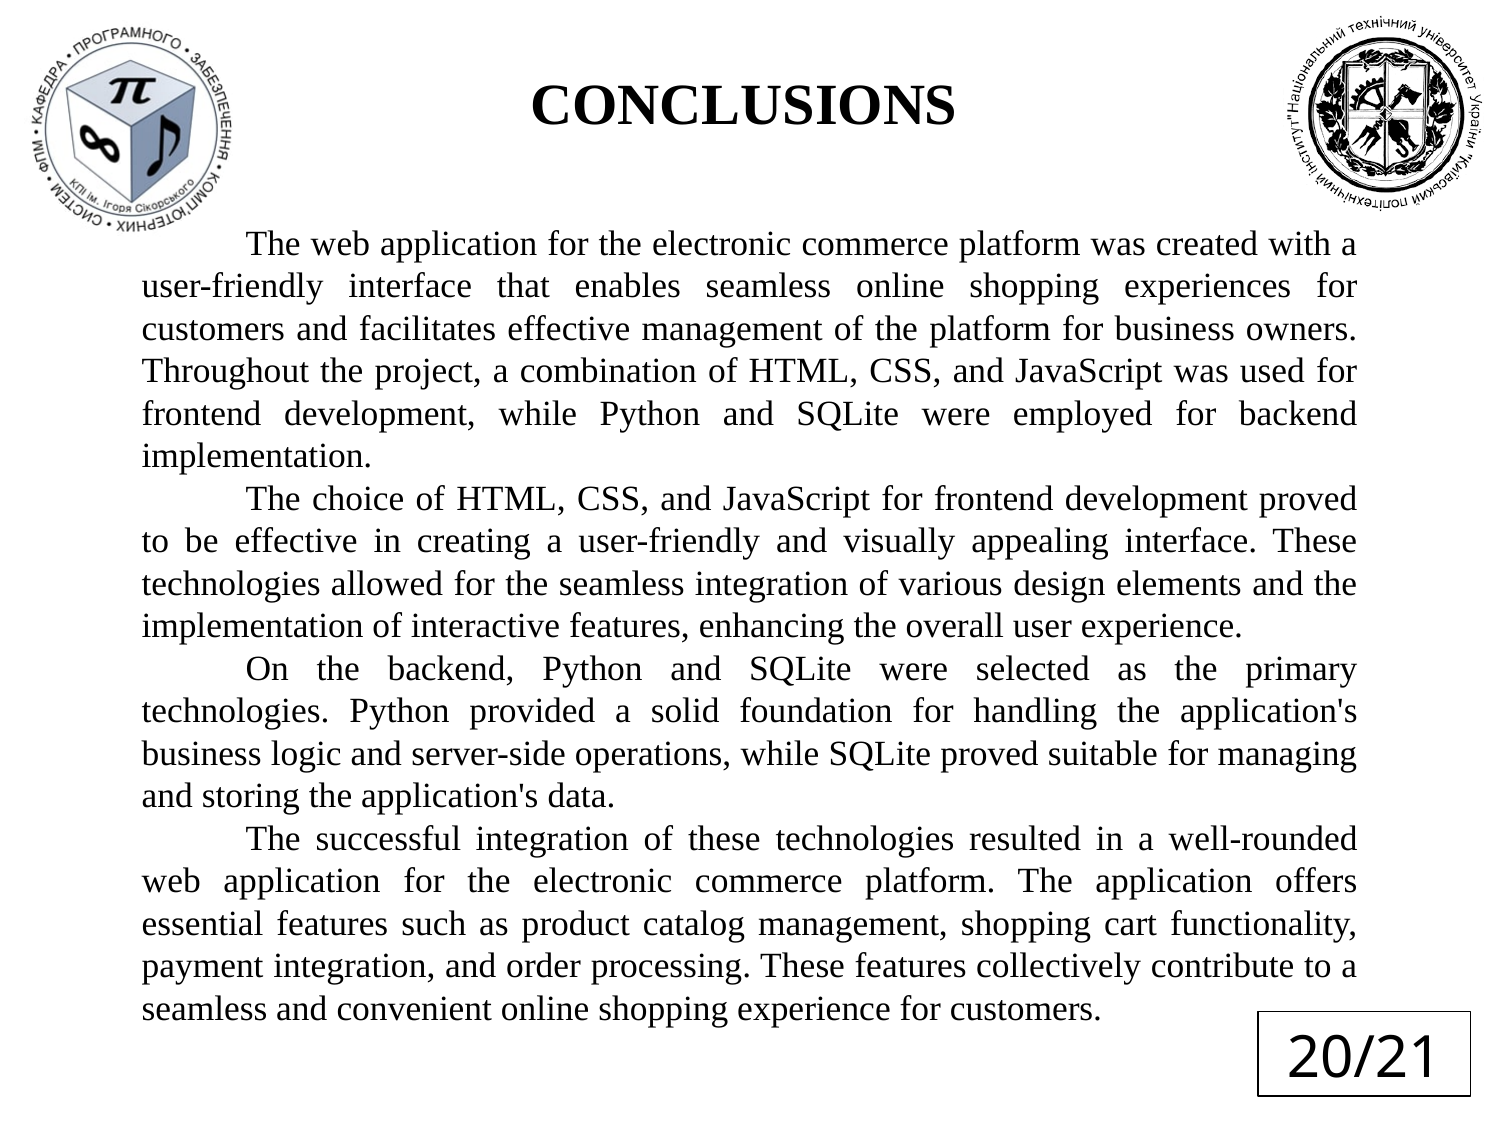

# CONCLUSIONS
The web application for the electronic commerce platform was created with a user-friendly interface that enables seamless online shopping experiences for customers and facilitates effective management of the platform for business owners. Throughout the project, a combination of HTML, CSS, and JavaScript was used for frontend development, while Python and SQLite were employed for backend implementation.
The choice of HTML, CSS, and JavaScript for frontend development proved to be effective in creating a user-friendly and visually appealing interface. These technologies allowed for the seamless integration of various design elements and the implementation of interactive features, enhancing the overall user experience.
On the backend, Python and SQLite were selected as the primary technologies. Python provided a solid foundation for handling the application's business logic and server-side operations, while SQLite proved suitable for managing and storing the application's data.
The successful integration of these technologies resulted in a well-rounded web application for the electronic commerce platform. The application offers essential features such as product catalog management, shopping cart functionality, payment integration, and order processing. These features collectively contribute to a seamless and convenient online shopping experience for customers.
20/21